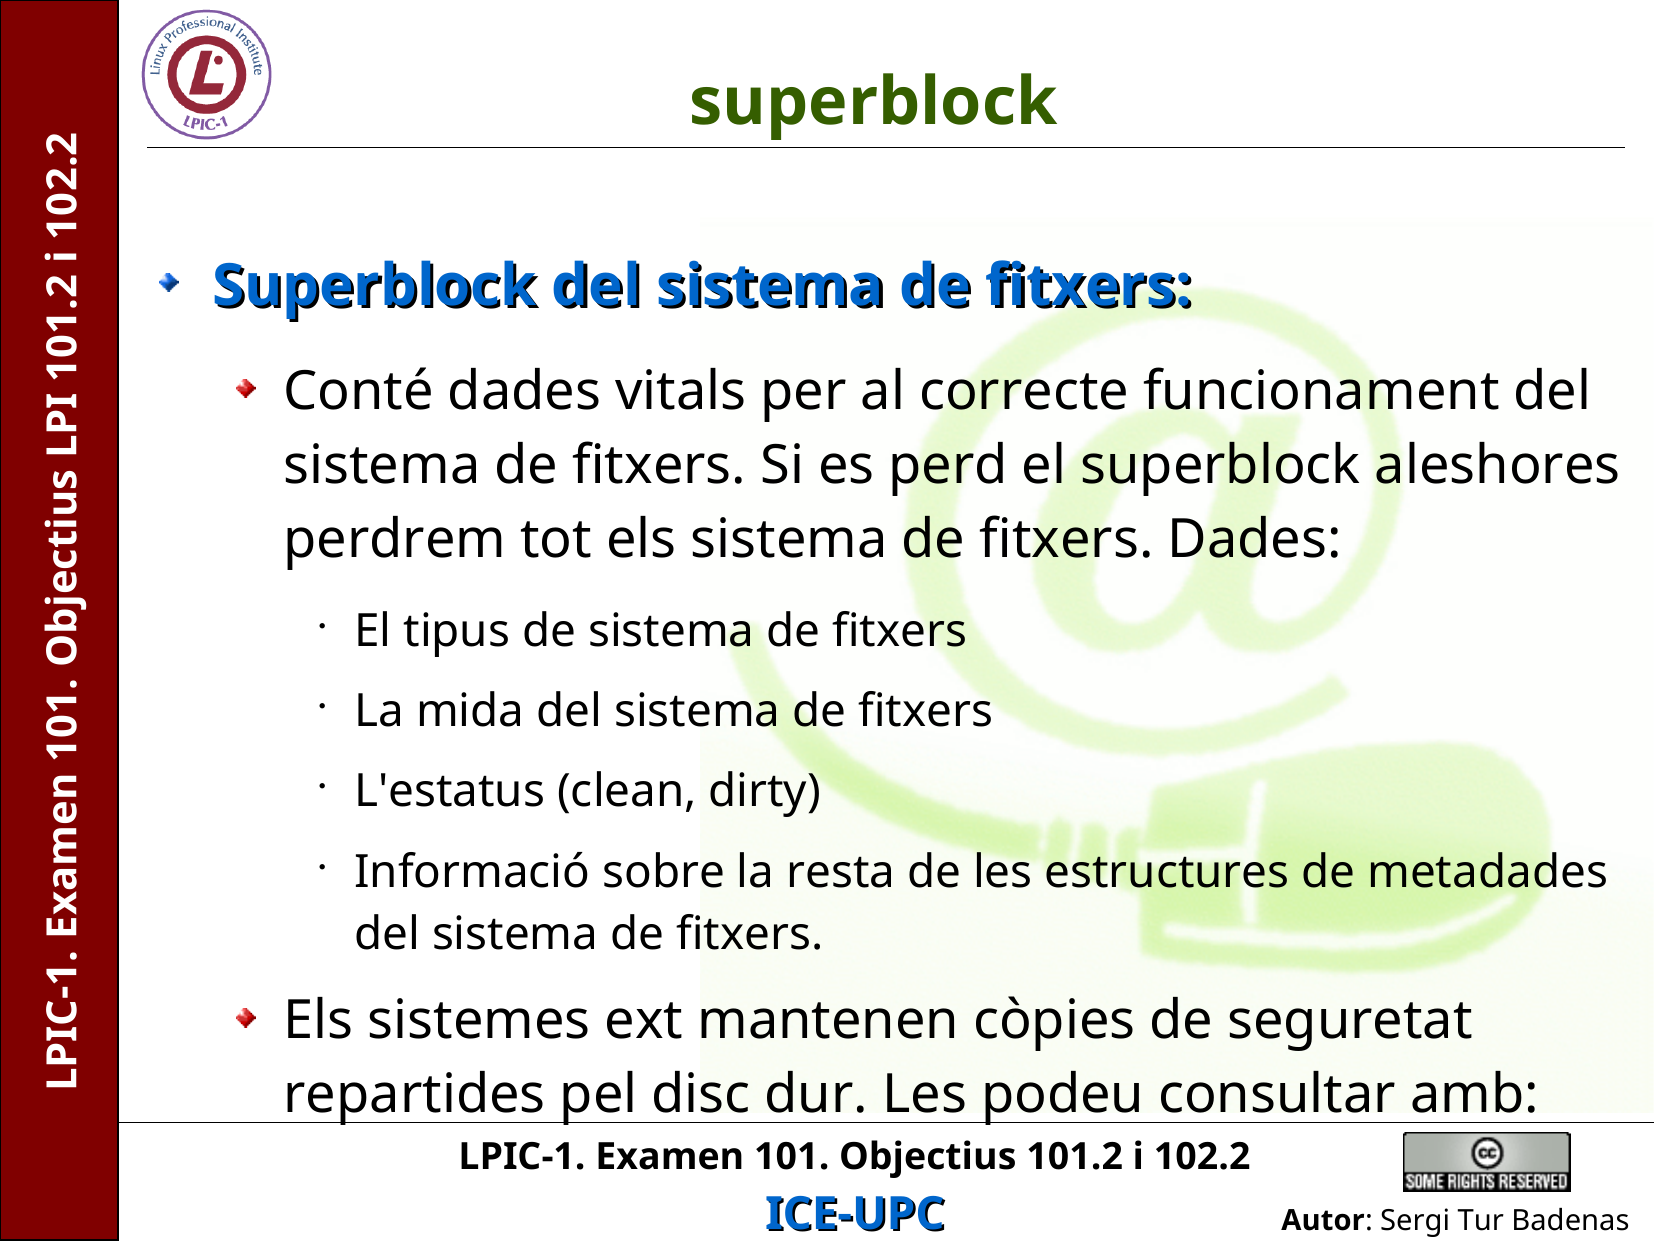

# superblock
Superblock del sistema de fitxers:
Conté dades vitals per al correcte funcionament del sistema de fitxers. Si es perd el superblock aleshores perdrem tot els sistema de fitxers. Dades:
El tipus de sistema de fitxers
La mida del sistema de fitxers
L'estatus (clean, dirty)
Informació sobre la resta de les estructures de metadades del sistema de fitxers.
Els sistemes ext mantenen còpies de seguretat repartides pel disc dur. Les podeu consultar amb: